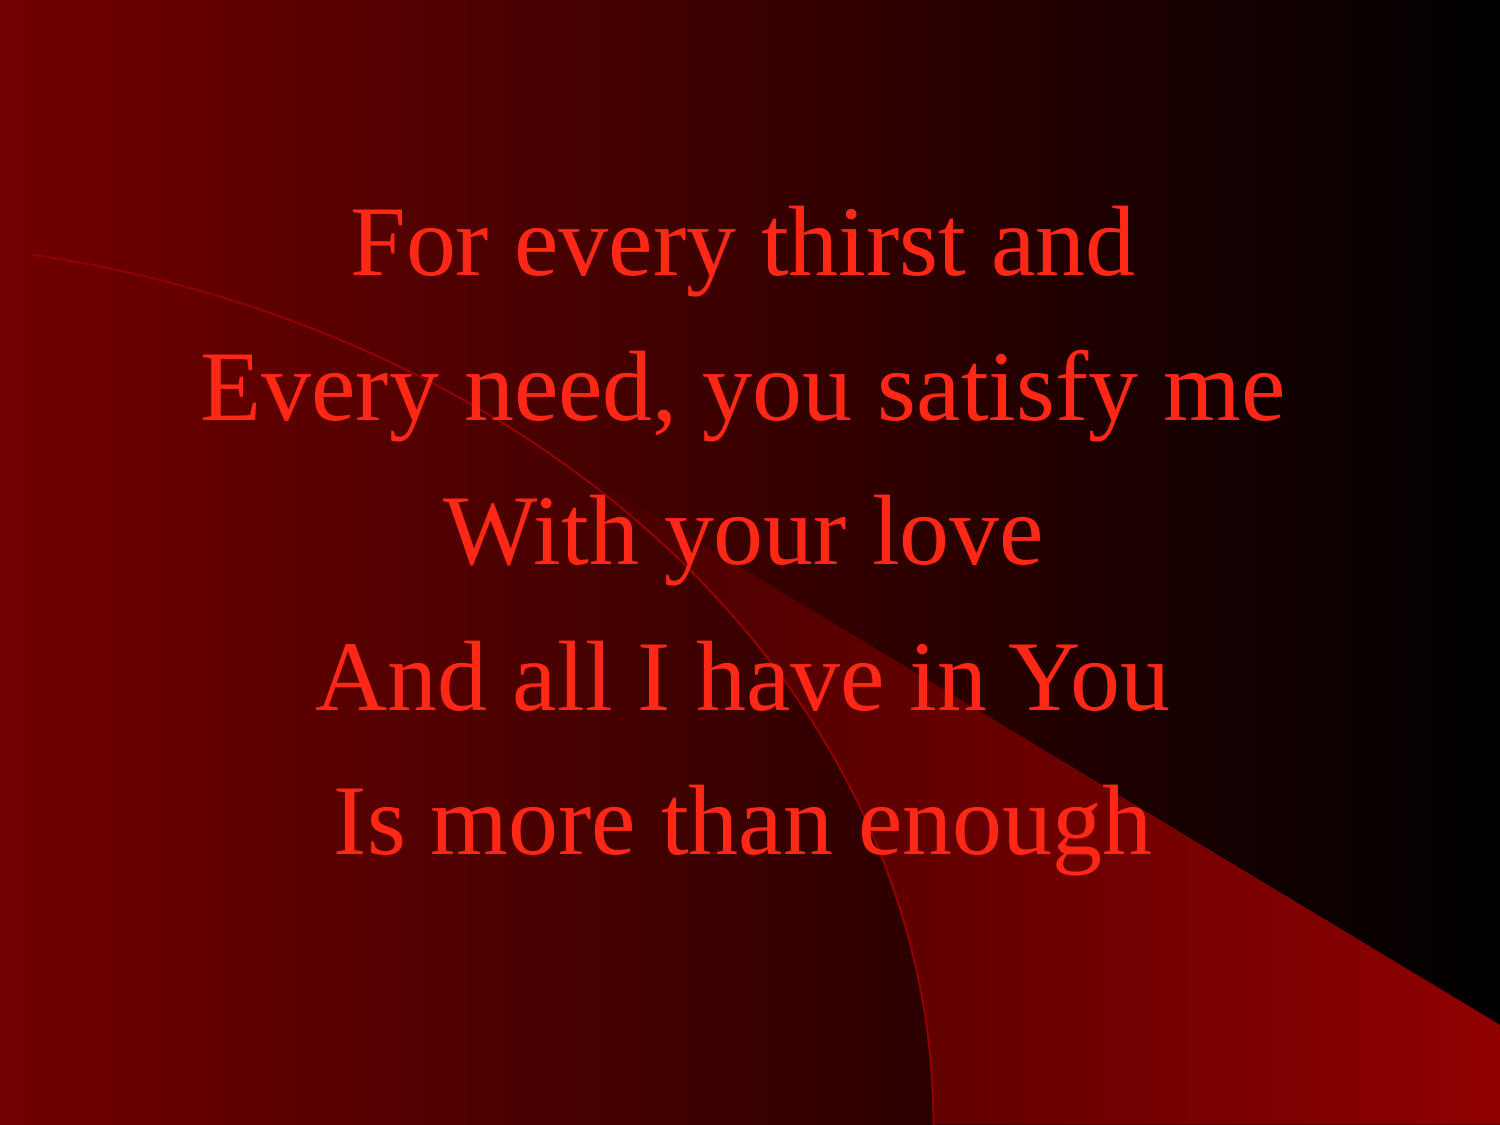

# For every thirst and
Every need, you satisfy me
With your love
And all I have in You
Is more than enough